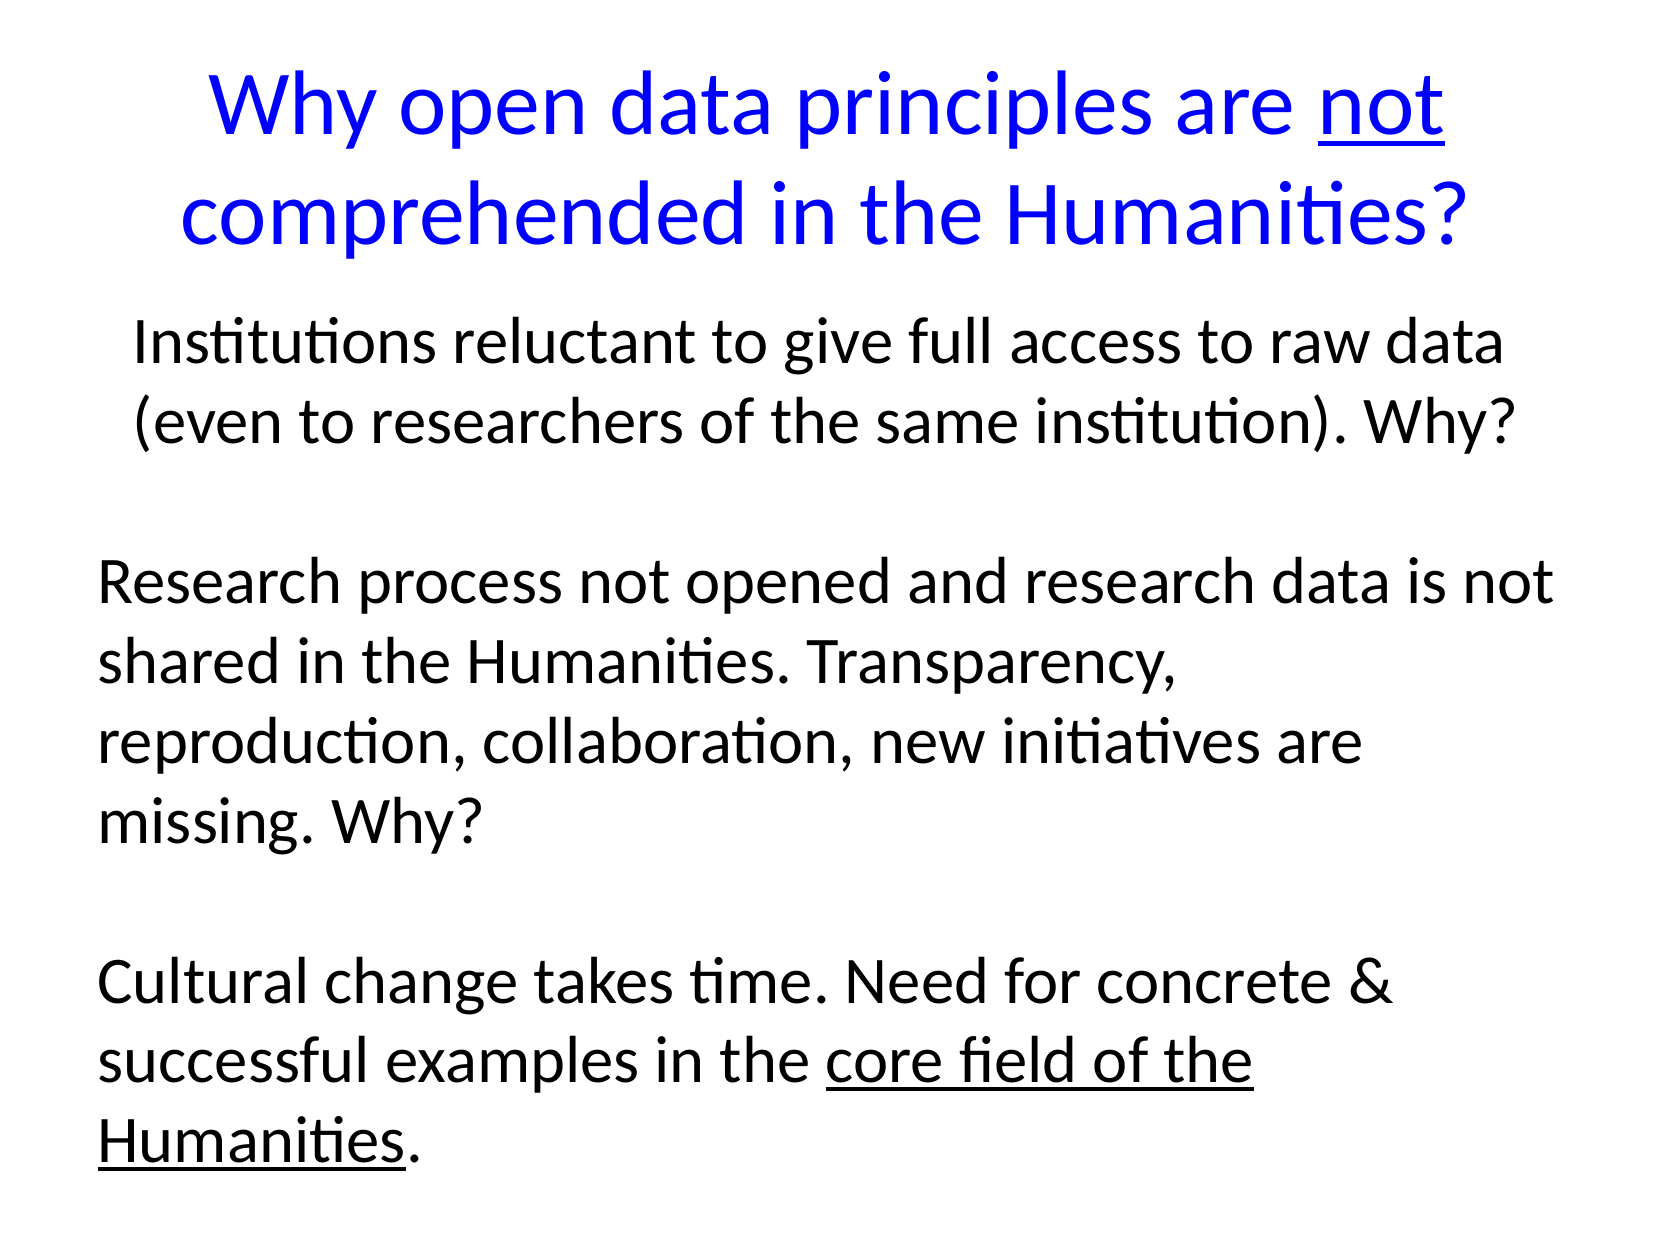

Why open data principles are not comprehended in the Humanities?
Institutions reluctant to give full access to raw data (even to researchers of the same institution). Why?
Research process not opened and research data is not shared in the Humanities. Transparency, reproduction, collaboration, new initiatives are missing. Why?
Cultural change takes time. Need for concrete & successful examples in the core field of the Humanities.